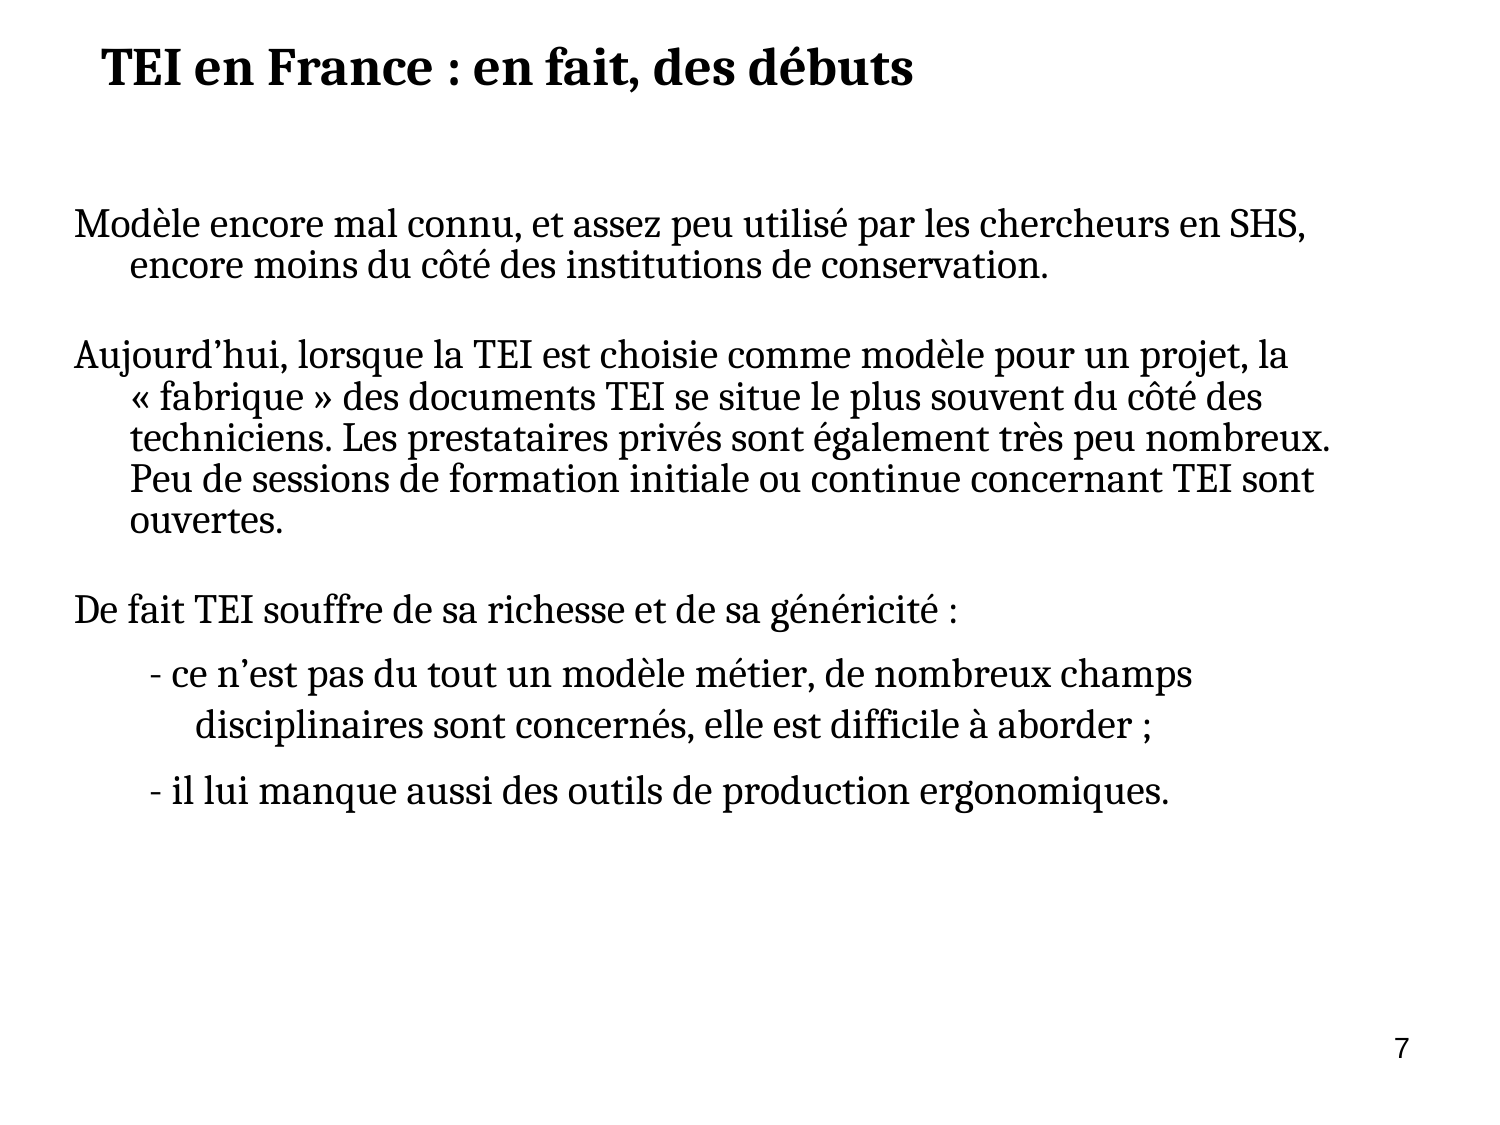

# TEI en France : en fait, des débuts
Modèle encore mal connu, et assez peu utilisé par les chercheurs en SHS, encore moins du côté des institutions de conservation.
Aujourd’hui, lorsque la TEI est choisie comme modèle pour un projet, la « fabrique » des documents TEI se situe le plus souvent du côté des techniciens. Les prestataires privés sont également très peu nombreux. Peu de sessions de formation initiale ou continue concernant TEI sont ouvertes.
De fait TEI souffre de sa richesse et de sa généricité :
- ce n’est pas du tout un modèle métier, de nombreux champs disciplinaires sont concernés, elle est difficile à aborder ;
- il lui manque aussi des outils de production ergonomiques.